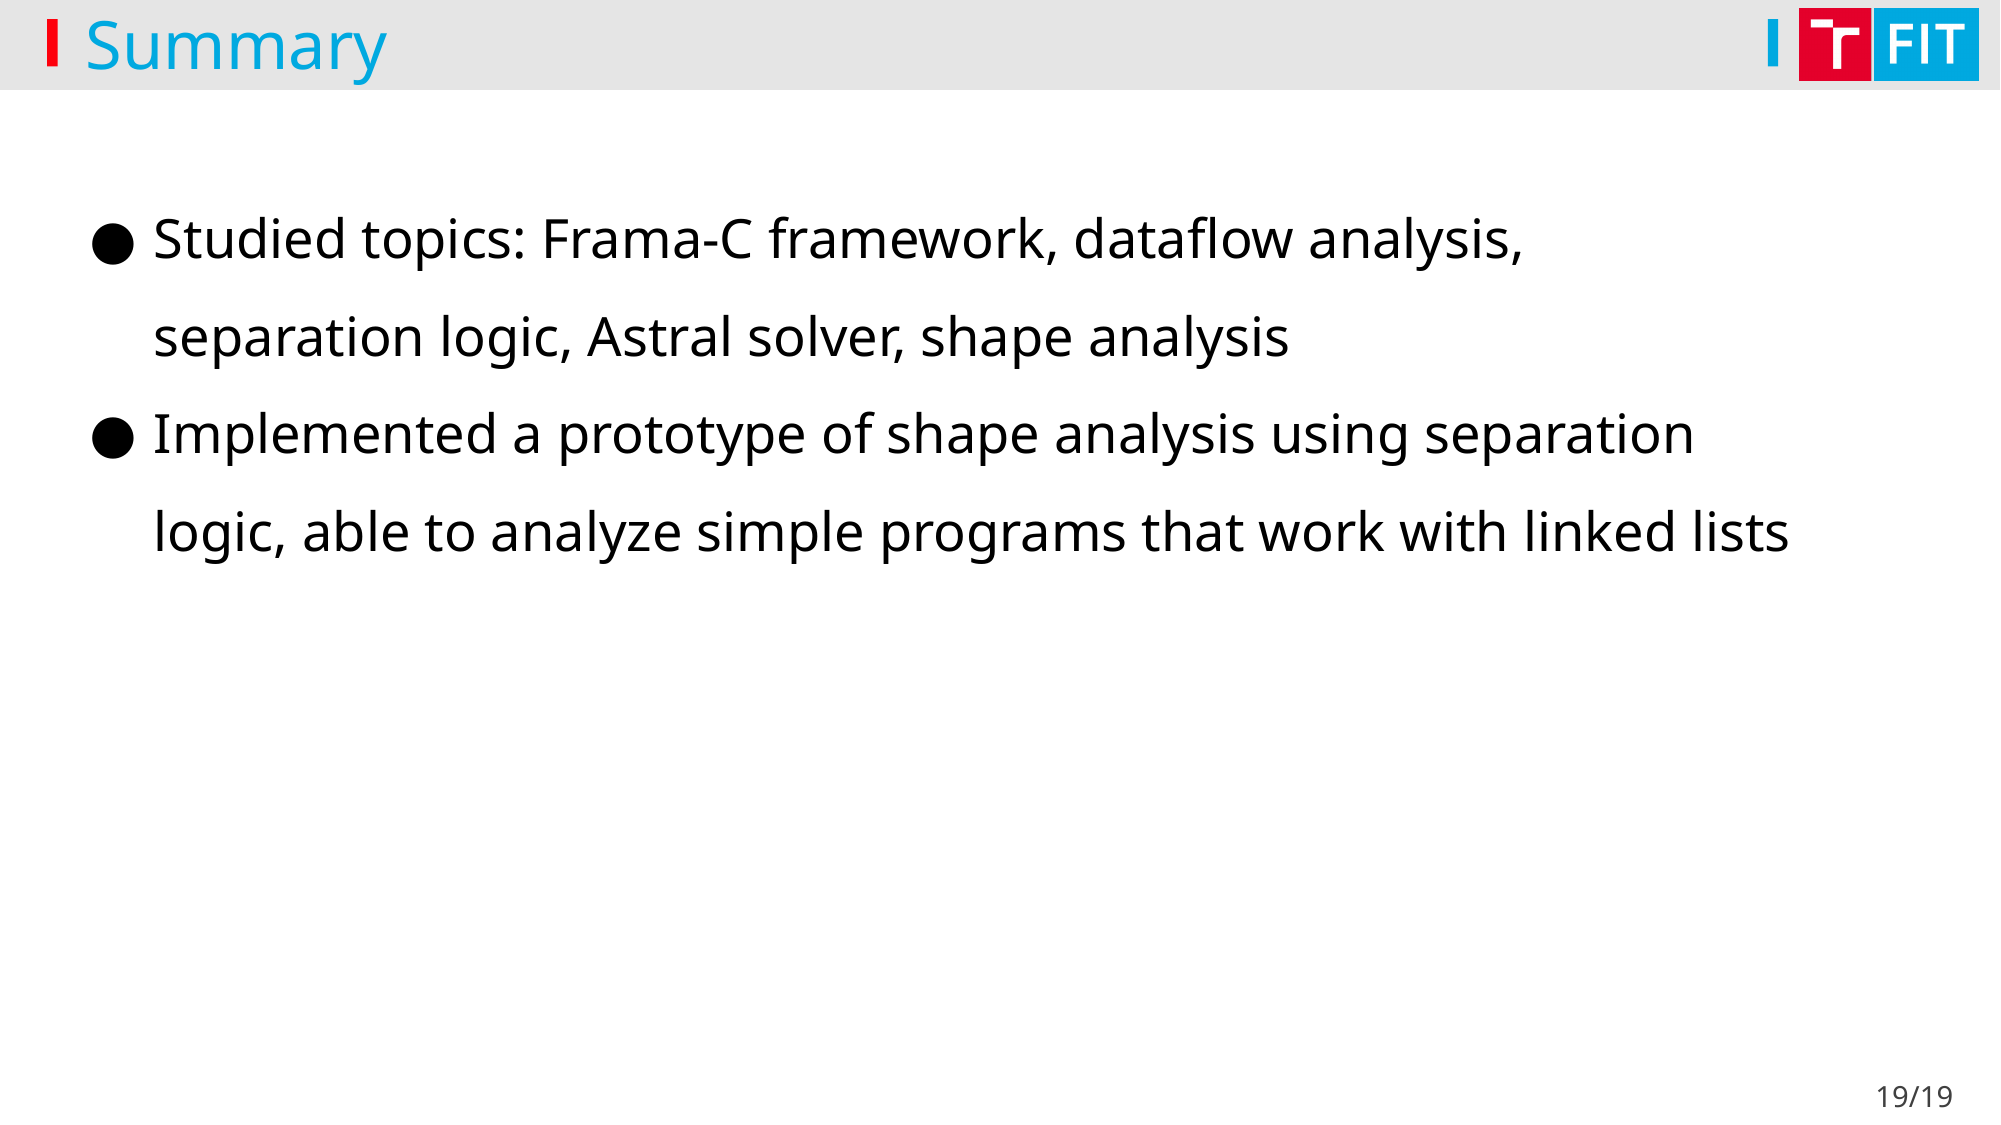

# Summary
Studied topics: Frama-C framework, dataflow analysis, separation logic, Astral solver, shape analysis
Implemented a prototype of shape analysis using separation logic, able to analyze simple programs that work with linked lists